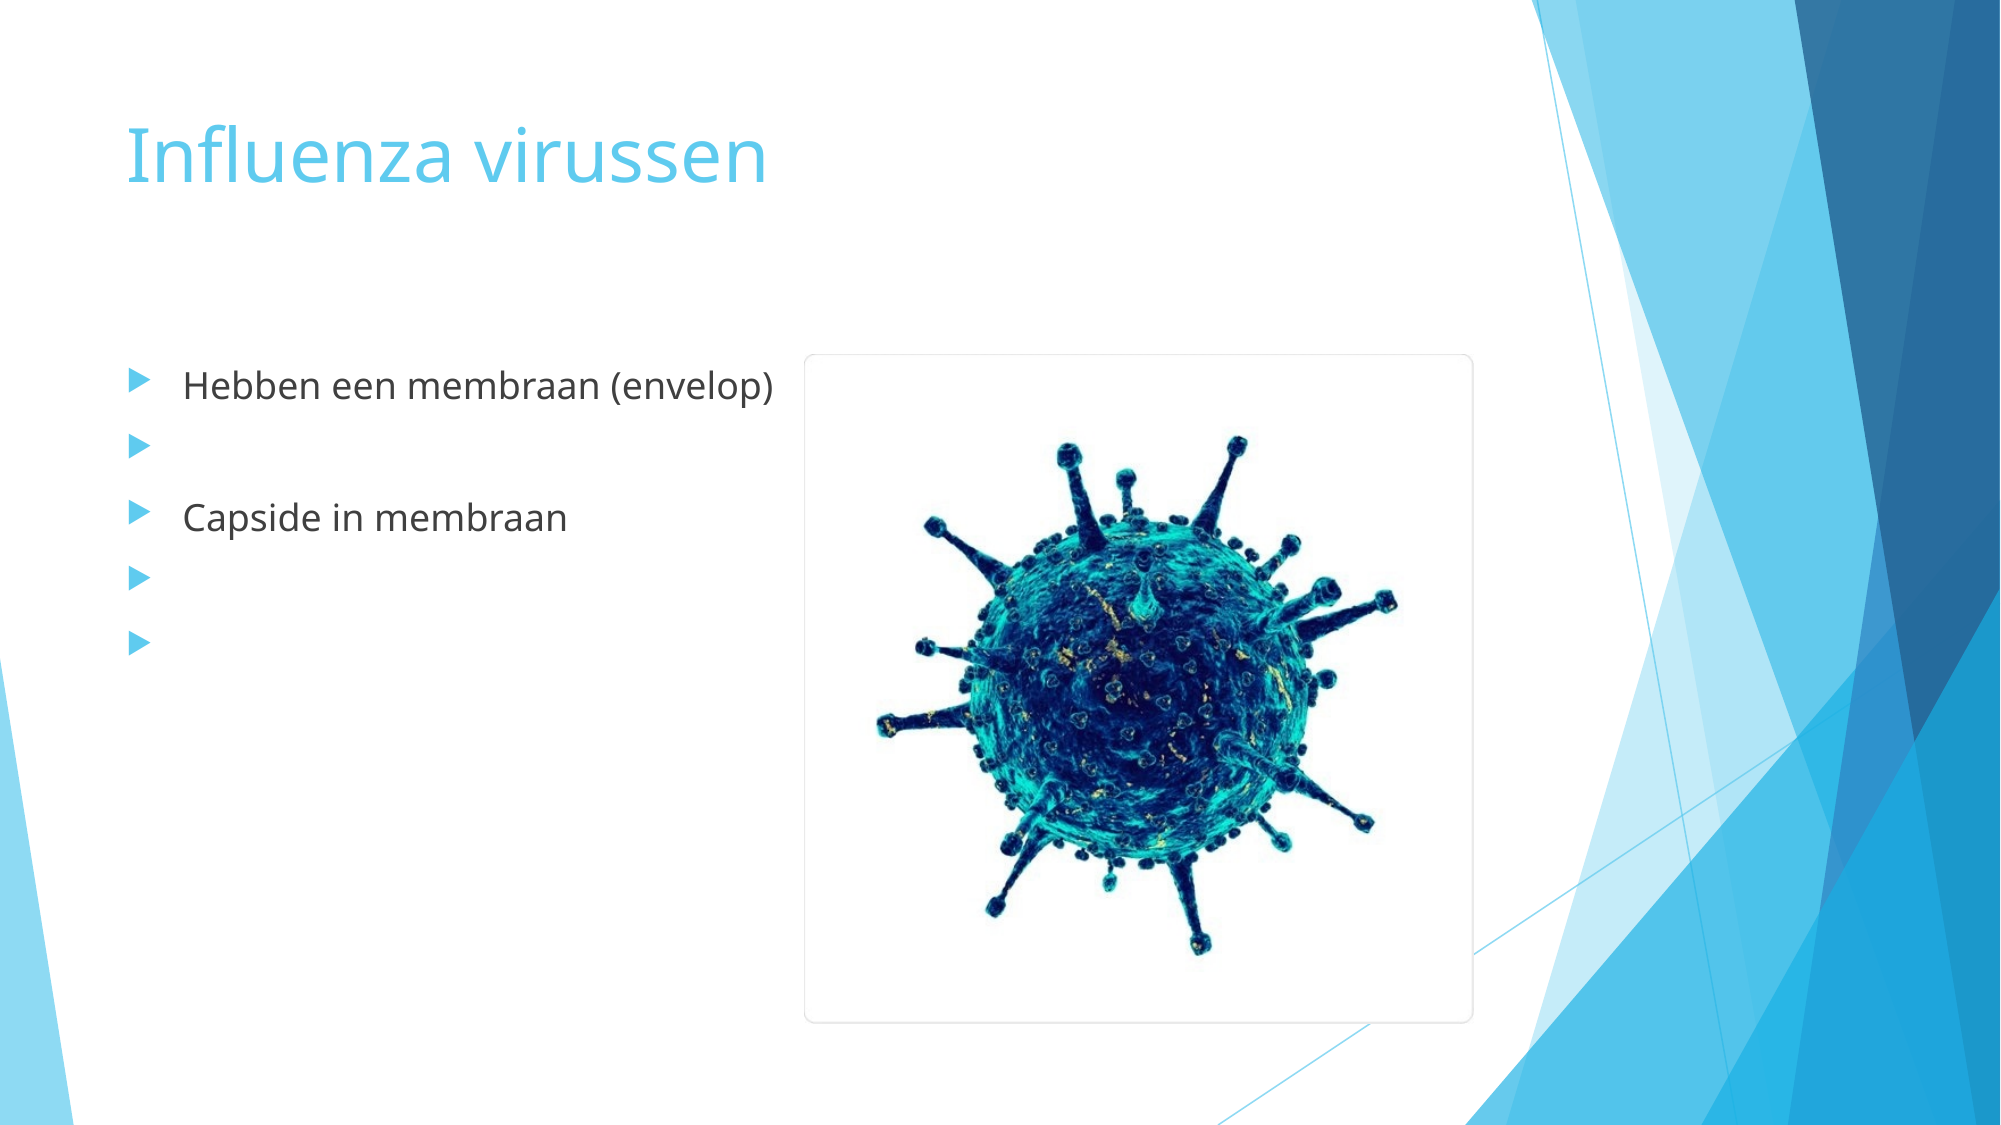

# Influenza virussen
Hebben een membraan (envelop)
Capside in membraan